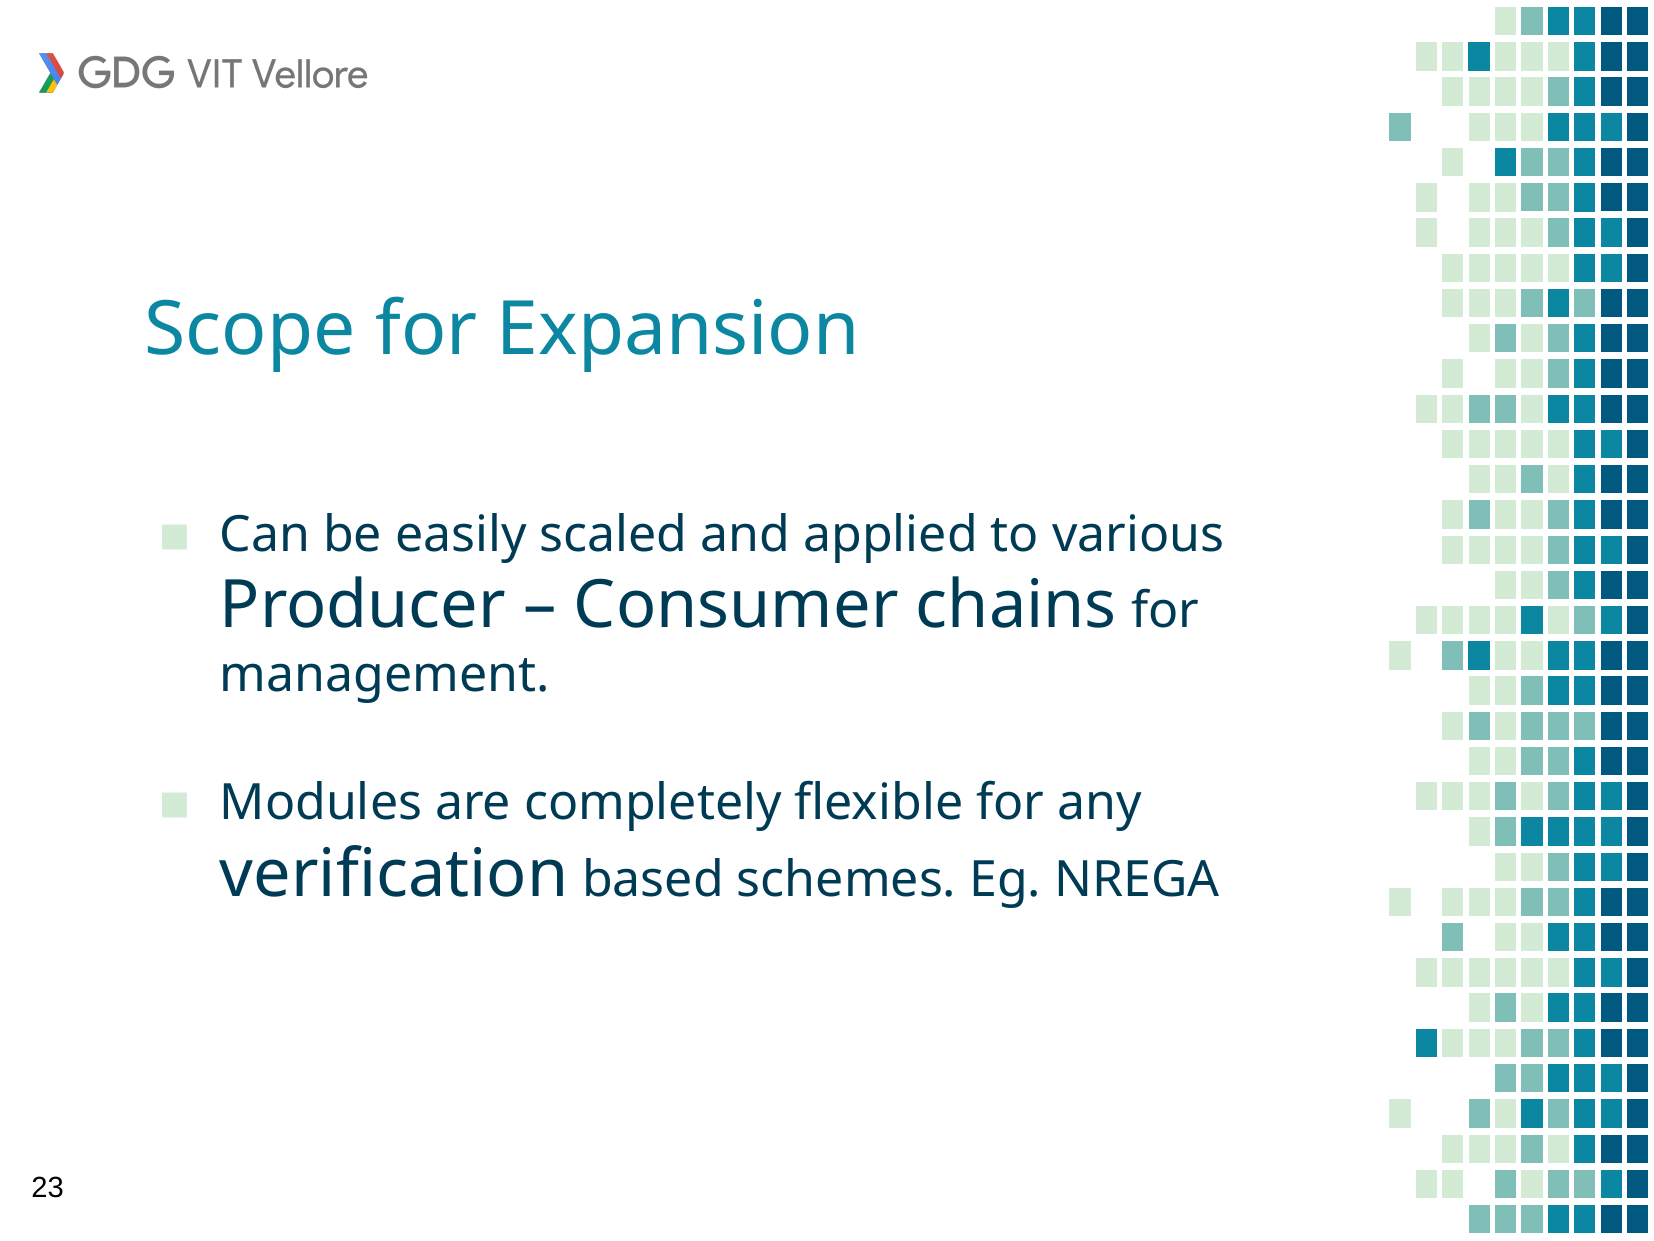

# Scope for Expansion
Can be easily scaled and applied to various Producer – Consumer chains for management.
Modules are completely flexible for any verification based schemes. Eg. NREGA